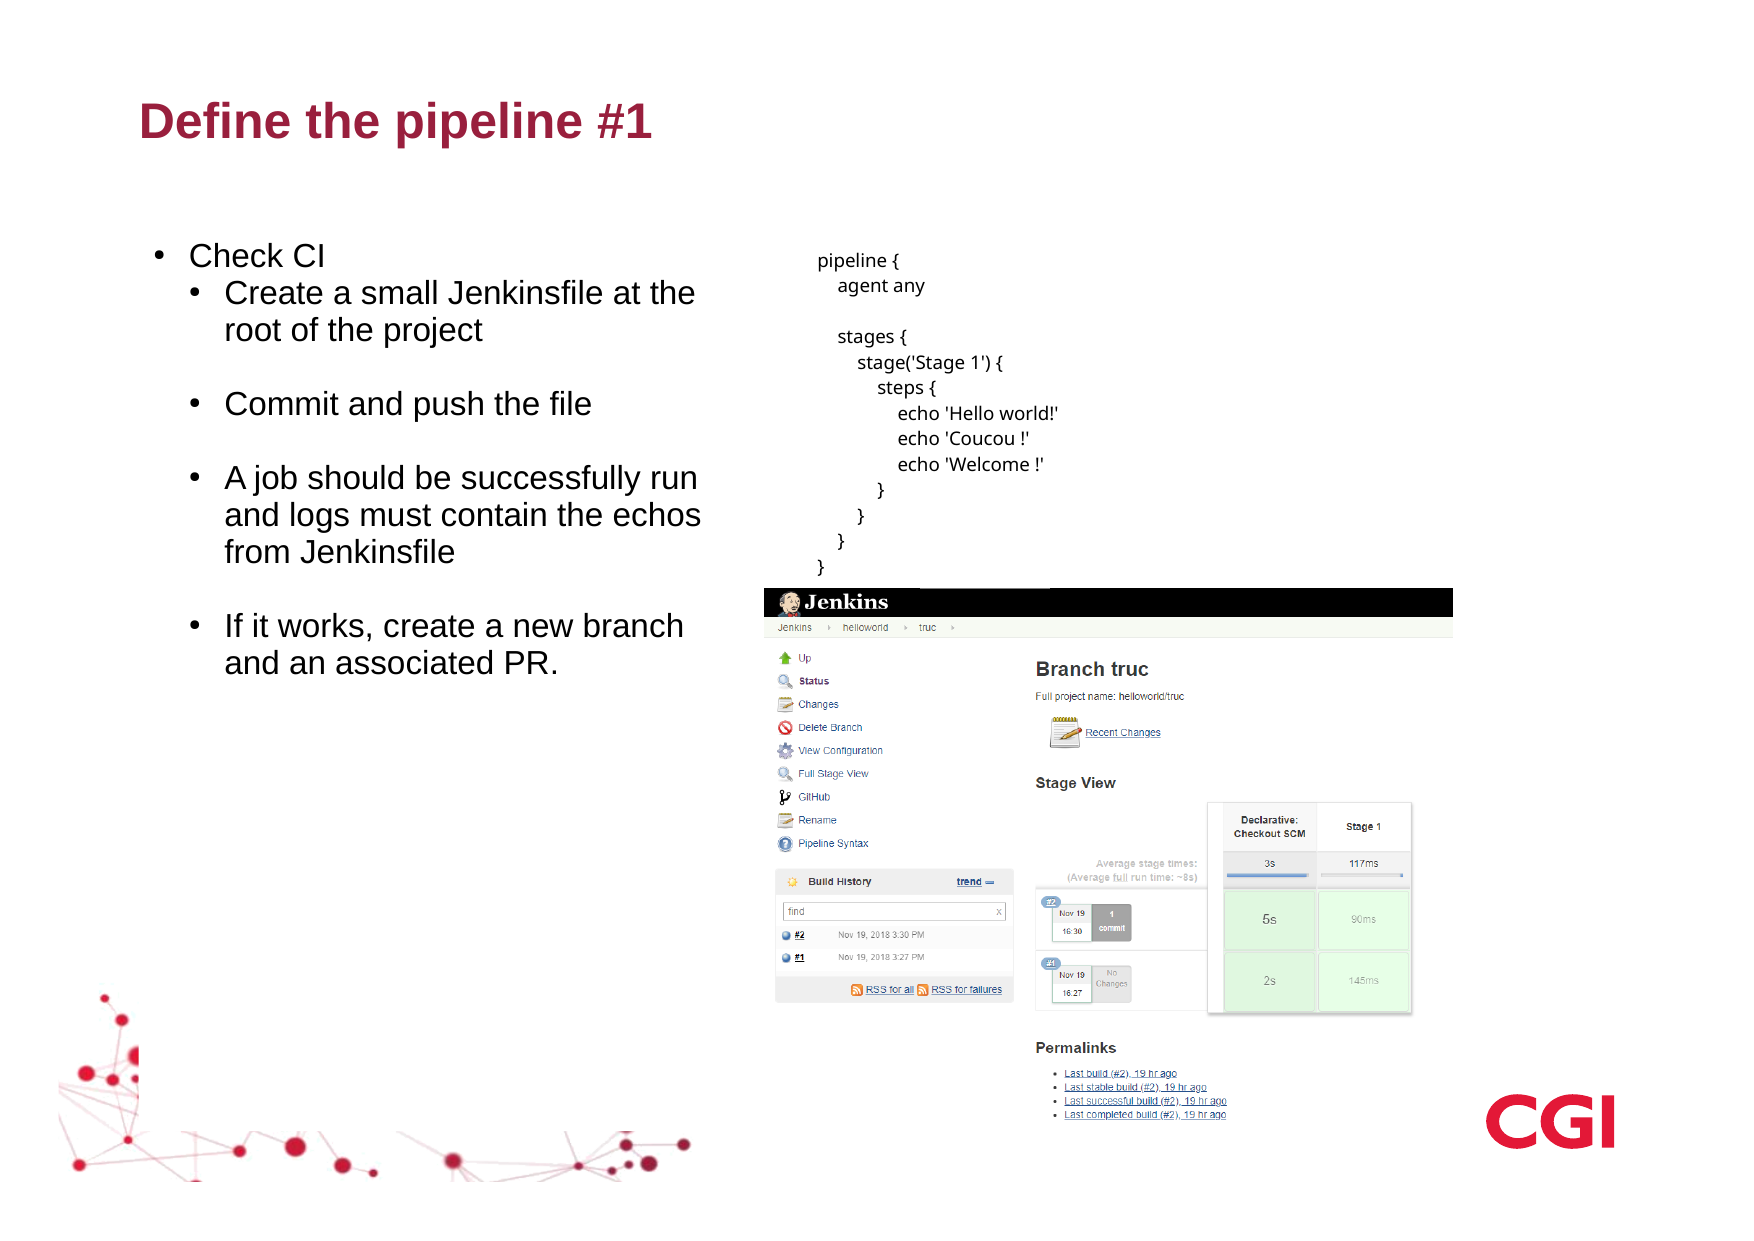

Define the pipeline #1
Check CI
Create a small Jenkinsfile at the root of the project
Commit and push the file
A job should be successfully run and logs must contain the echos from Jenkinsfile
If it works, create a new branch and an associated PR.
pipeline {
 agent any
 stages {
 stage('Stage 1') {
 steps {
 echo 'Hello world!'
 echo 'Coucou !'
 echo 'Welcome !'
 }
 }
 }
}